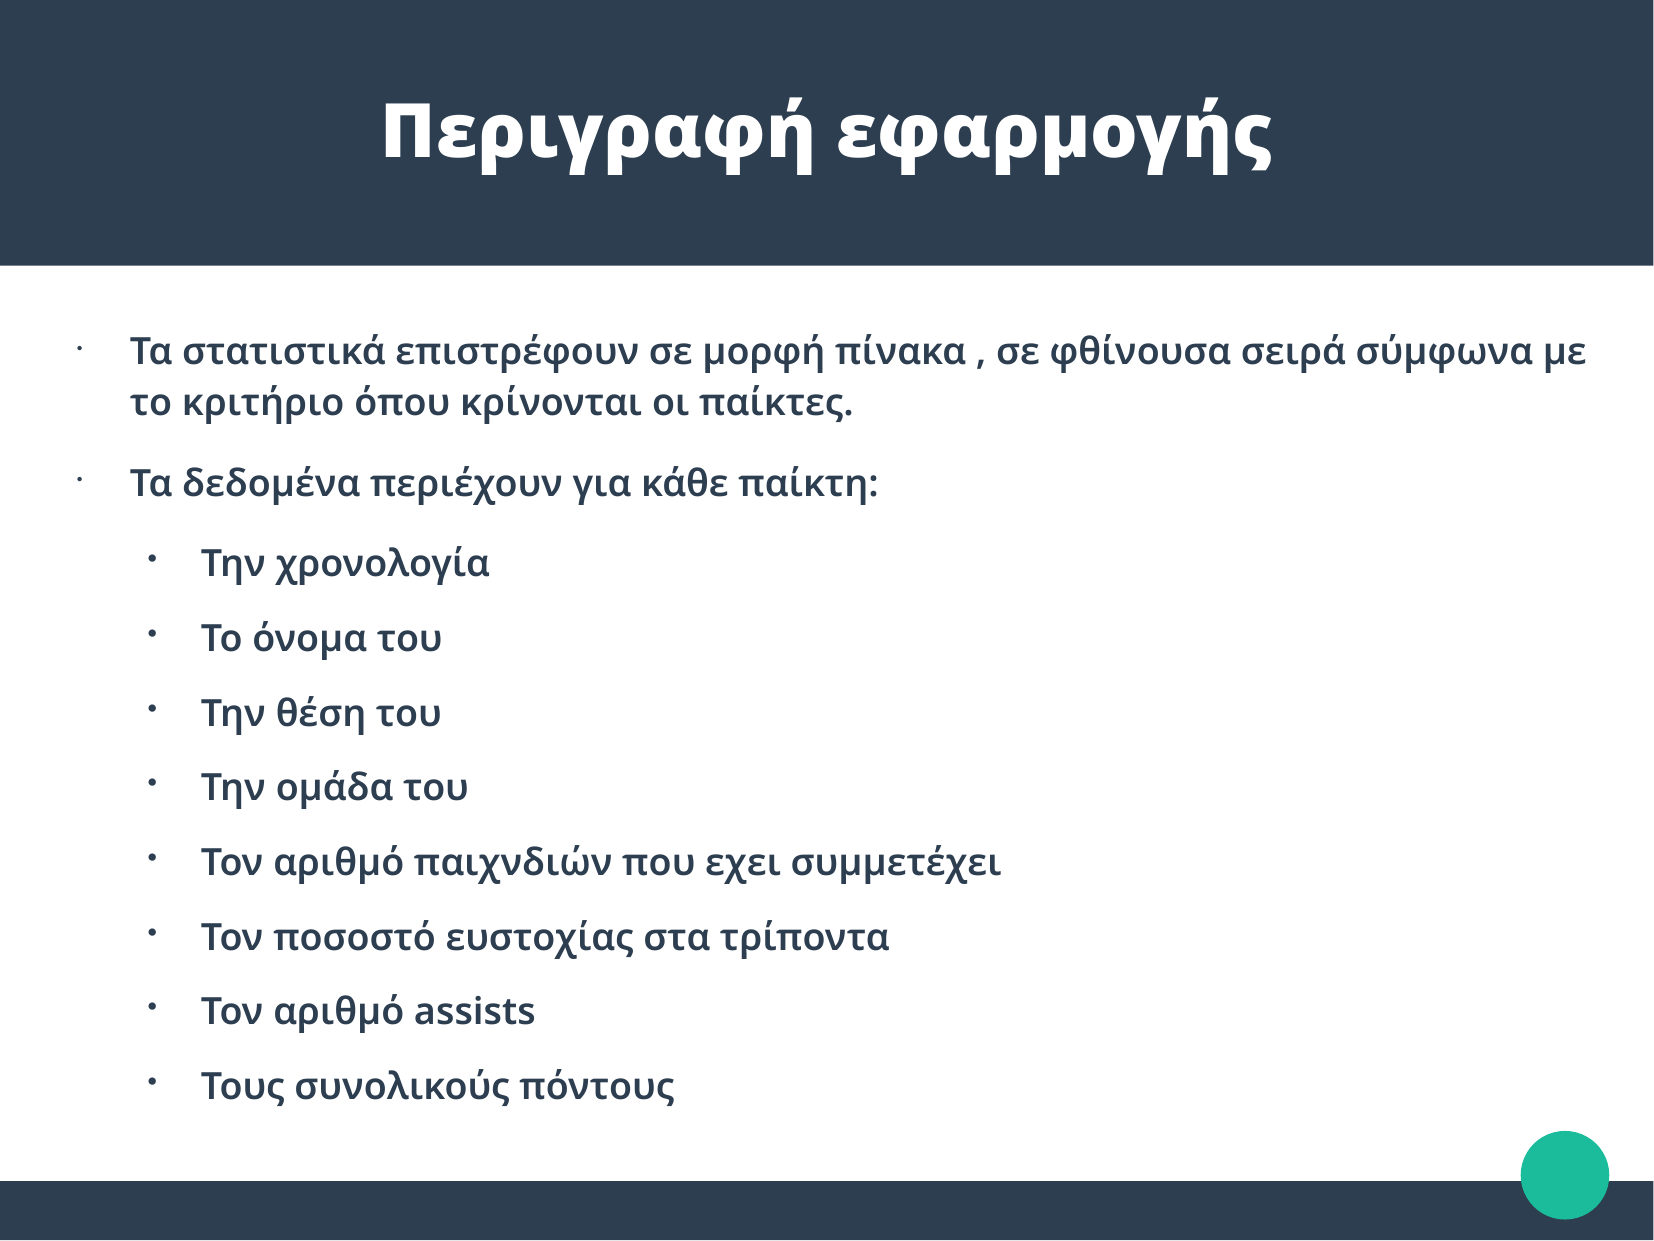

# Περιγραφή εφαρμογής
Τα στατιστικά επιστρέφουν σε μορφή πίνακα , σε φθίνουσα σειρά σύμφωνα με το κριτήριο όπου κρίνονται οι παίκτες.
Τα δεδομένα περιέχουν για κάθε παίκτη:
Την χρονολογία
Το όνομα του
Την θέση του
Την ομάδα του
Τον αριθμό παιχνδιών που εχει συμμετέχει
Τον ποσοστό ευστοχίας στα τρίποντα
Τον αριθμό assists
Τους συνολικούς πόντους